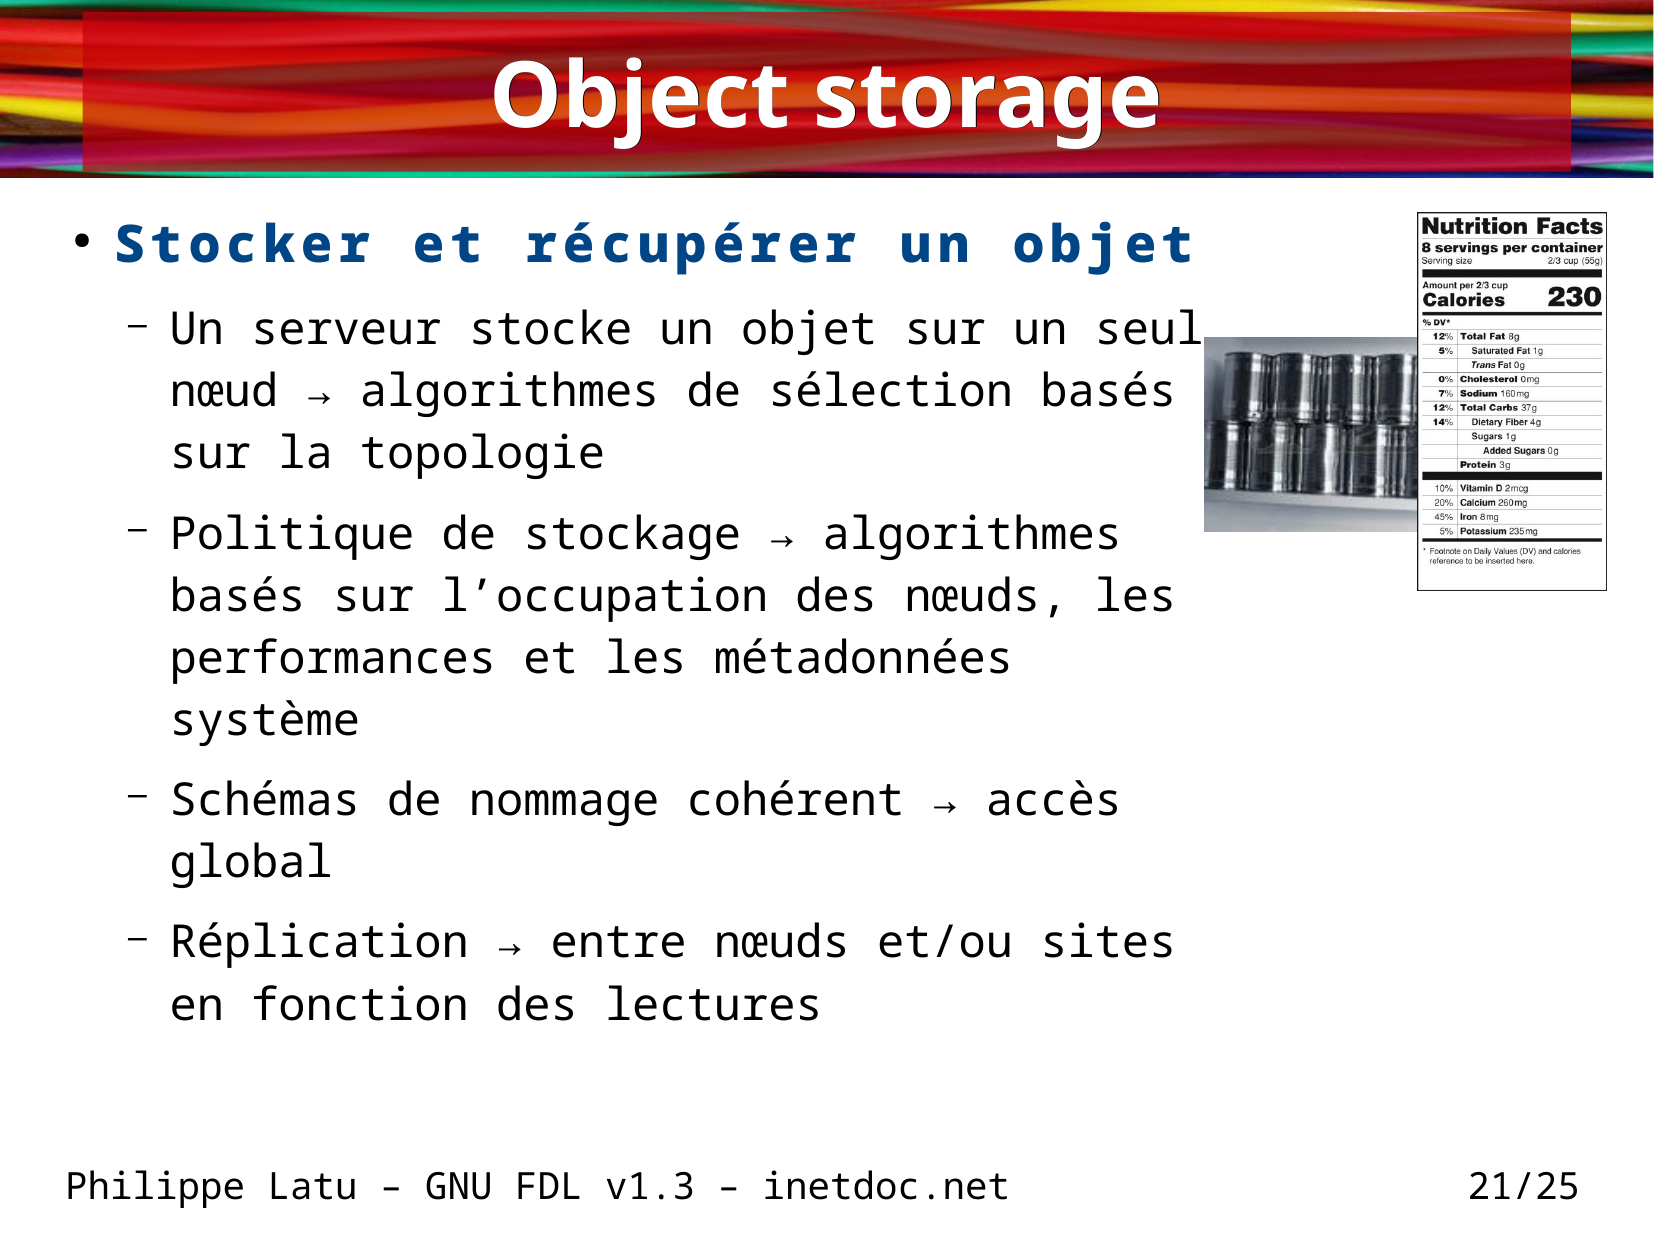

# Object storage
Stocker et récupérer un objet
Un serveur stocke un objet sur un seul nœud → algorithmes de sélection basés sur la topologie
Politique de stockage → algorithmes basés sur l’occupation des nœuds, les performances et les métadonnées système
Schémas de nommage cohérent → accès global
Réplication → entre nœuds et/ou sites en fonction des lectures
Philippe Latu – GNU FDL v1.3 – inetdoc.net /25